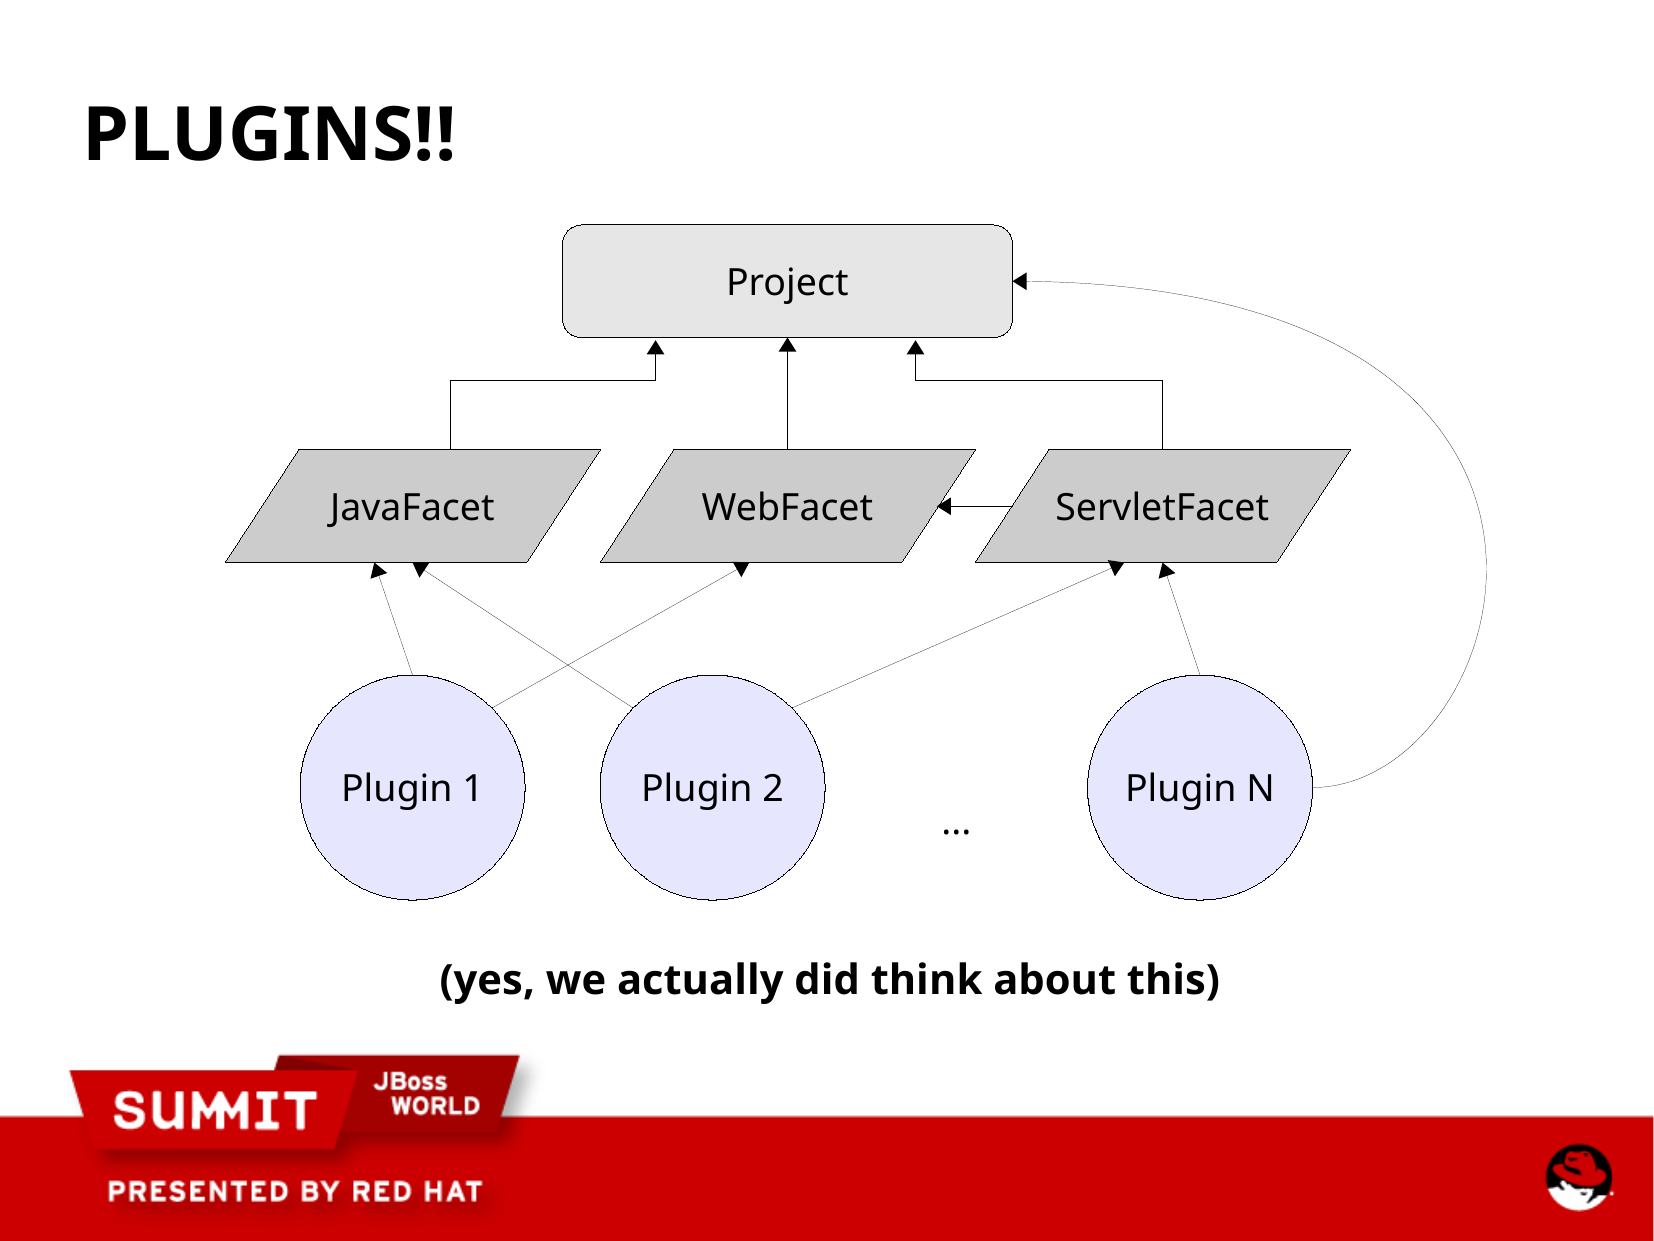

# PLUGINS!!
Project
Plugin N
...
WebFacet
JavaFacet
ServletFacet
Plugin 1
Plugin 2
(yes, we actually did think about this)